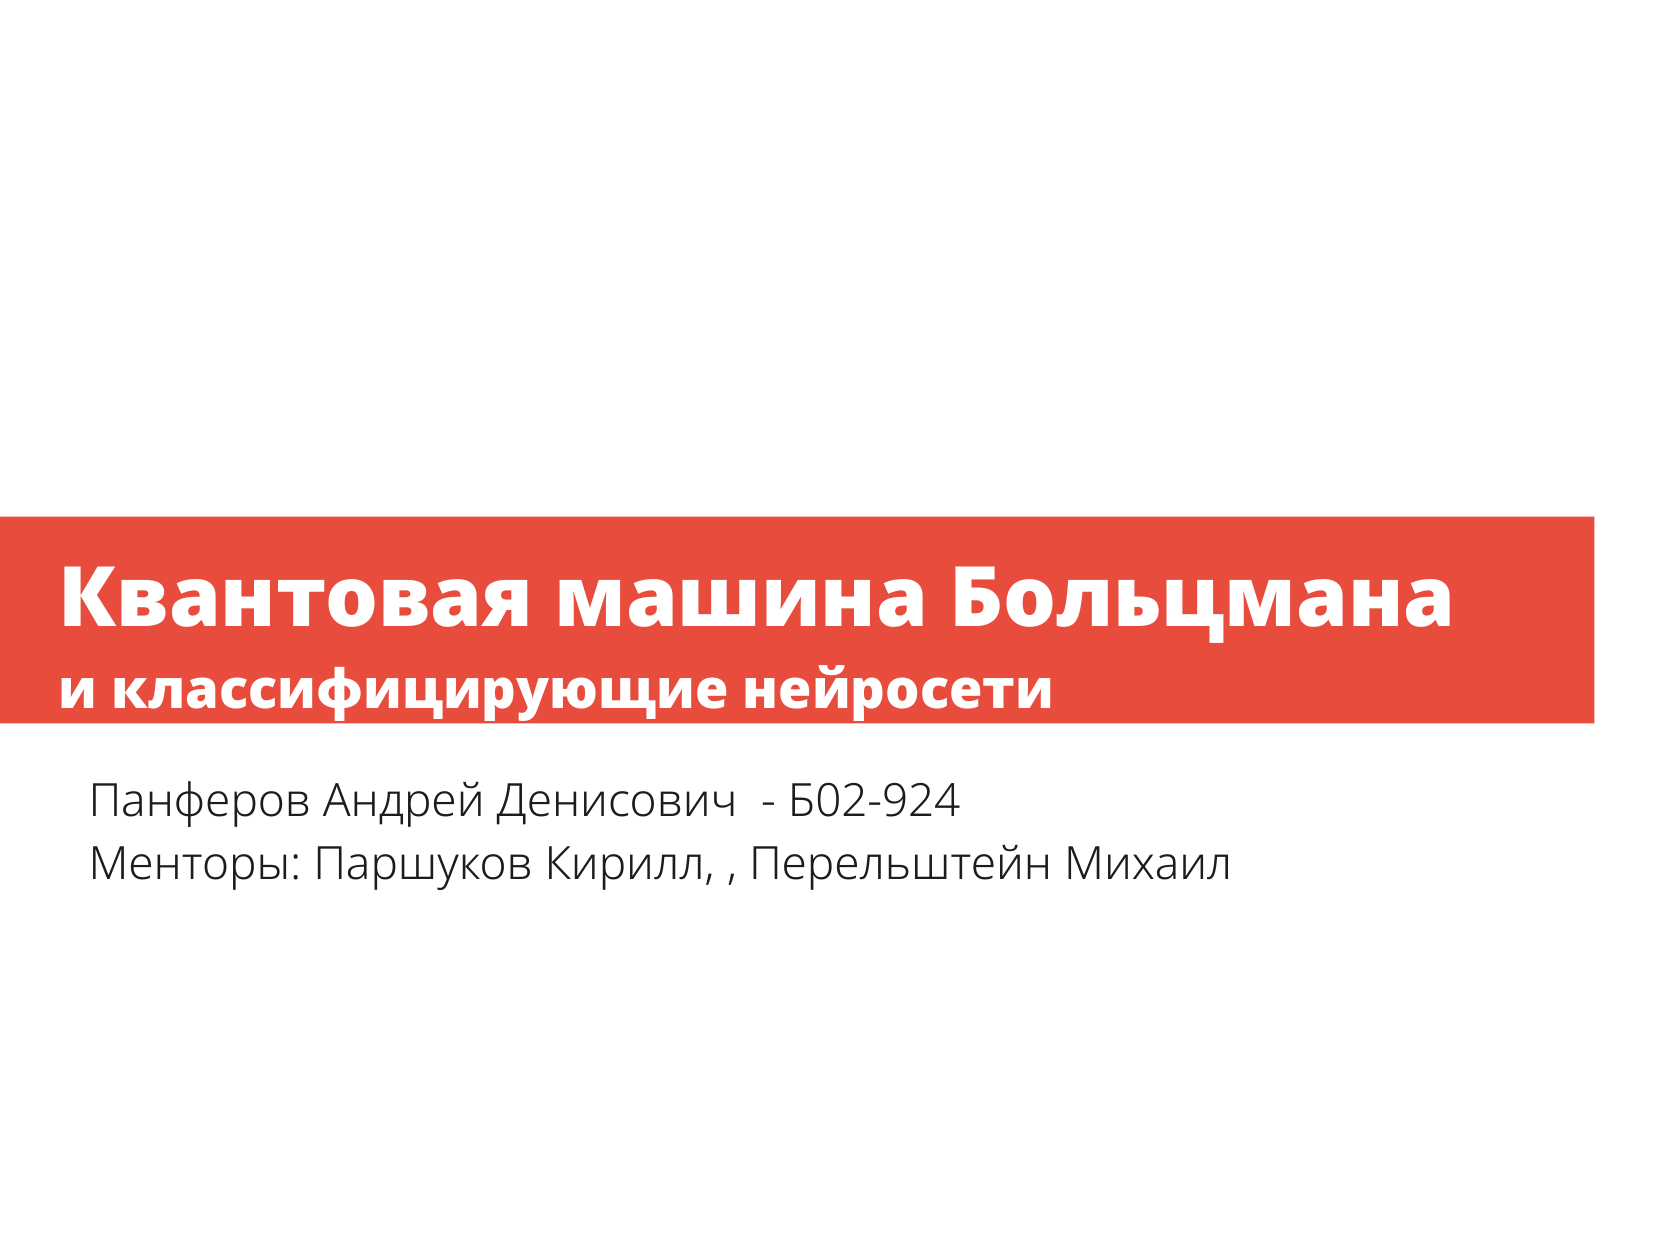

# Квантовая машина Больцмана и классифицирующие нейросети
Панферов Андрей Денисович - Б02-924
Менторы: Паршуков Кирилл, , Перельштейн Михаил